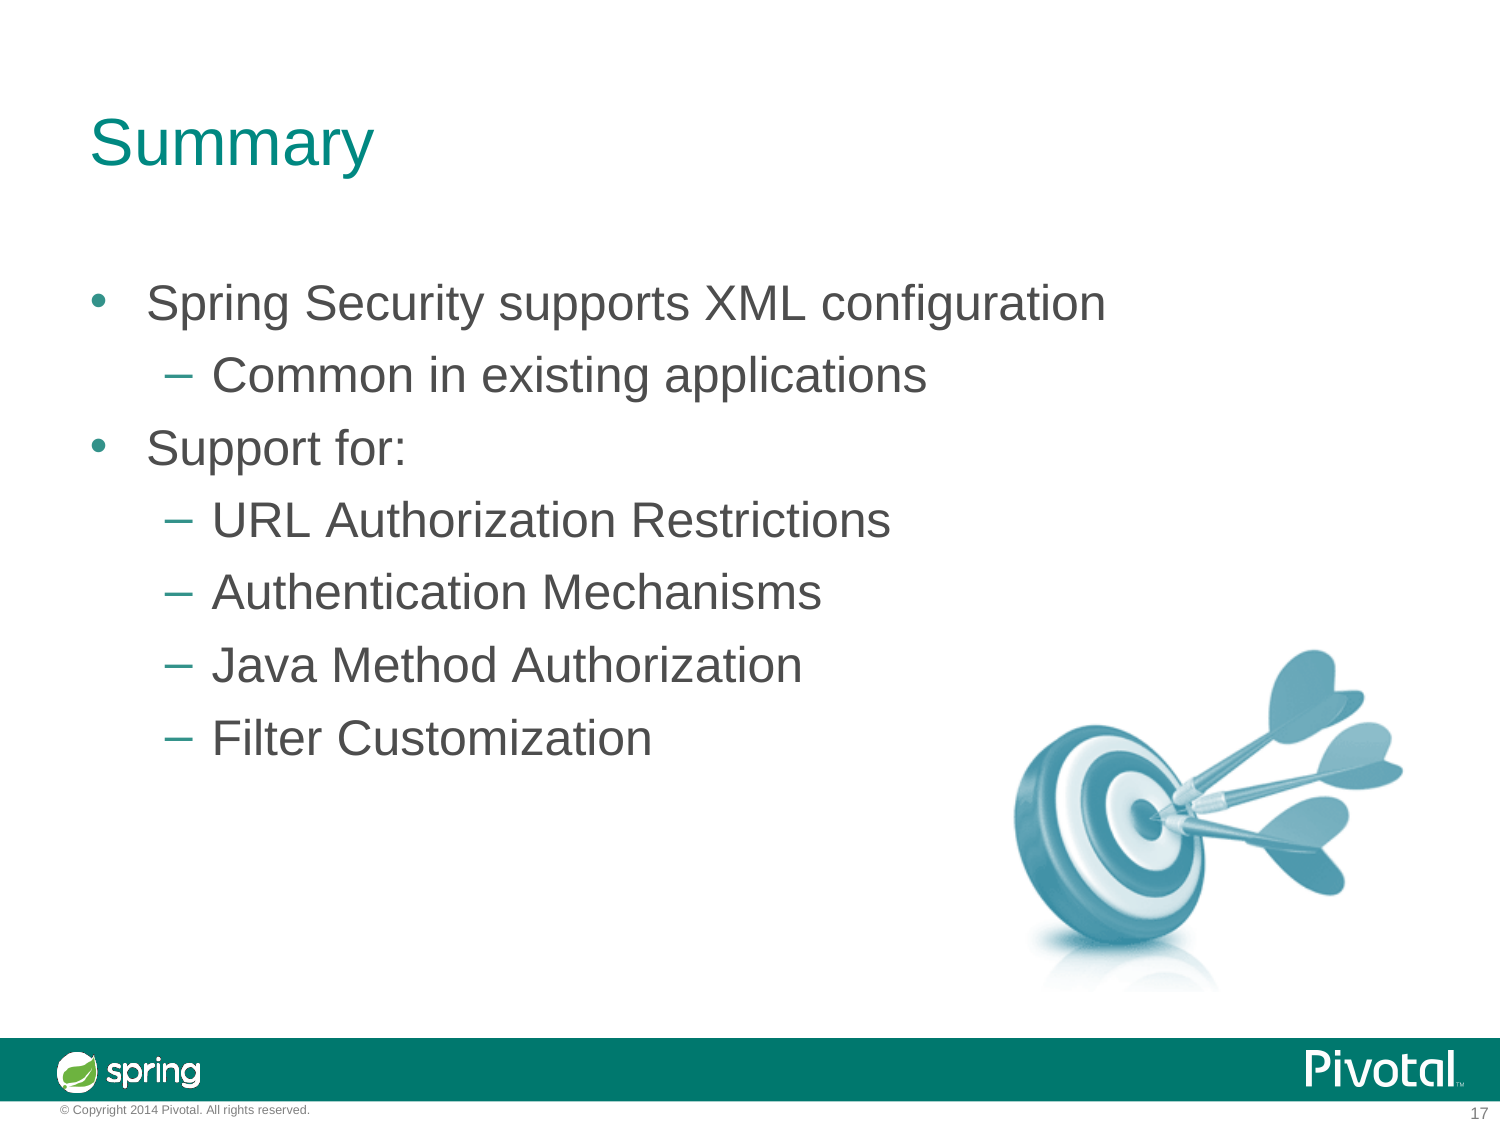

# Summary
Spring Security supports XML configuration
Common in existing applications
Support for:
URL Authorization Restrictions
Authentication Mechanisms
Java Method Authorization
Filter Customization